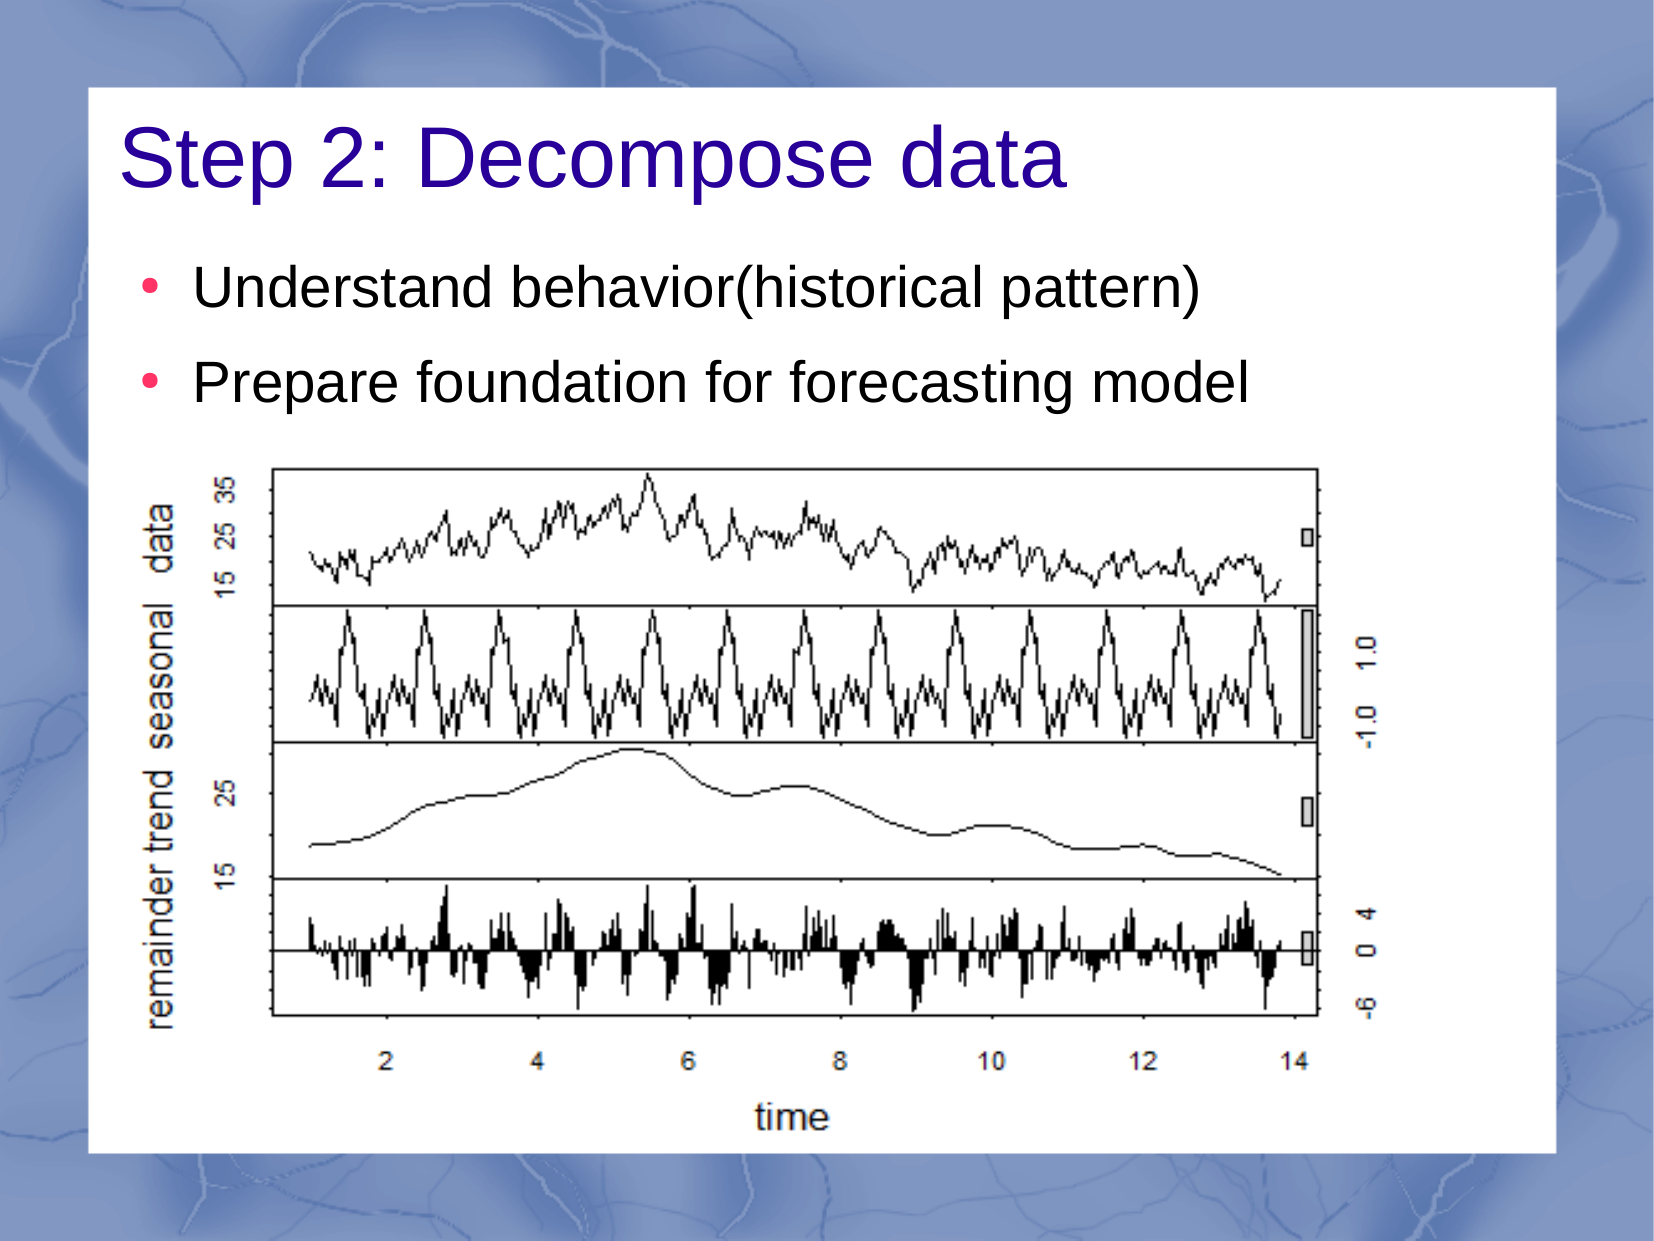

# Step 2: Decompose data
Understand behavior(historical pattern)
Prepare foundation for forecasting model